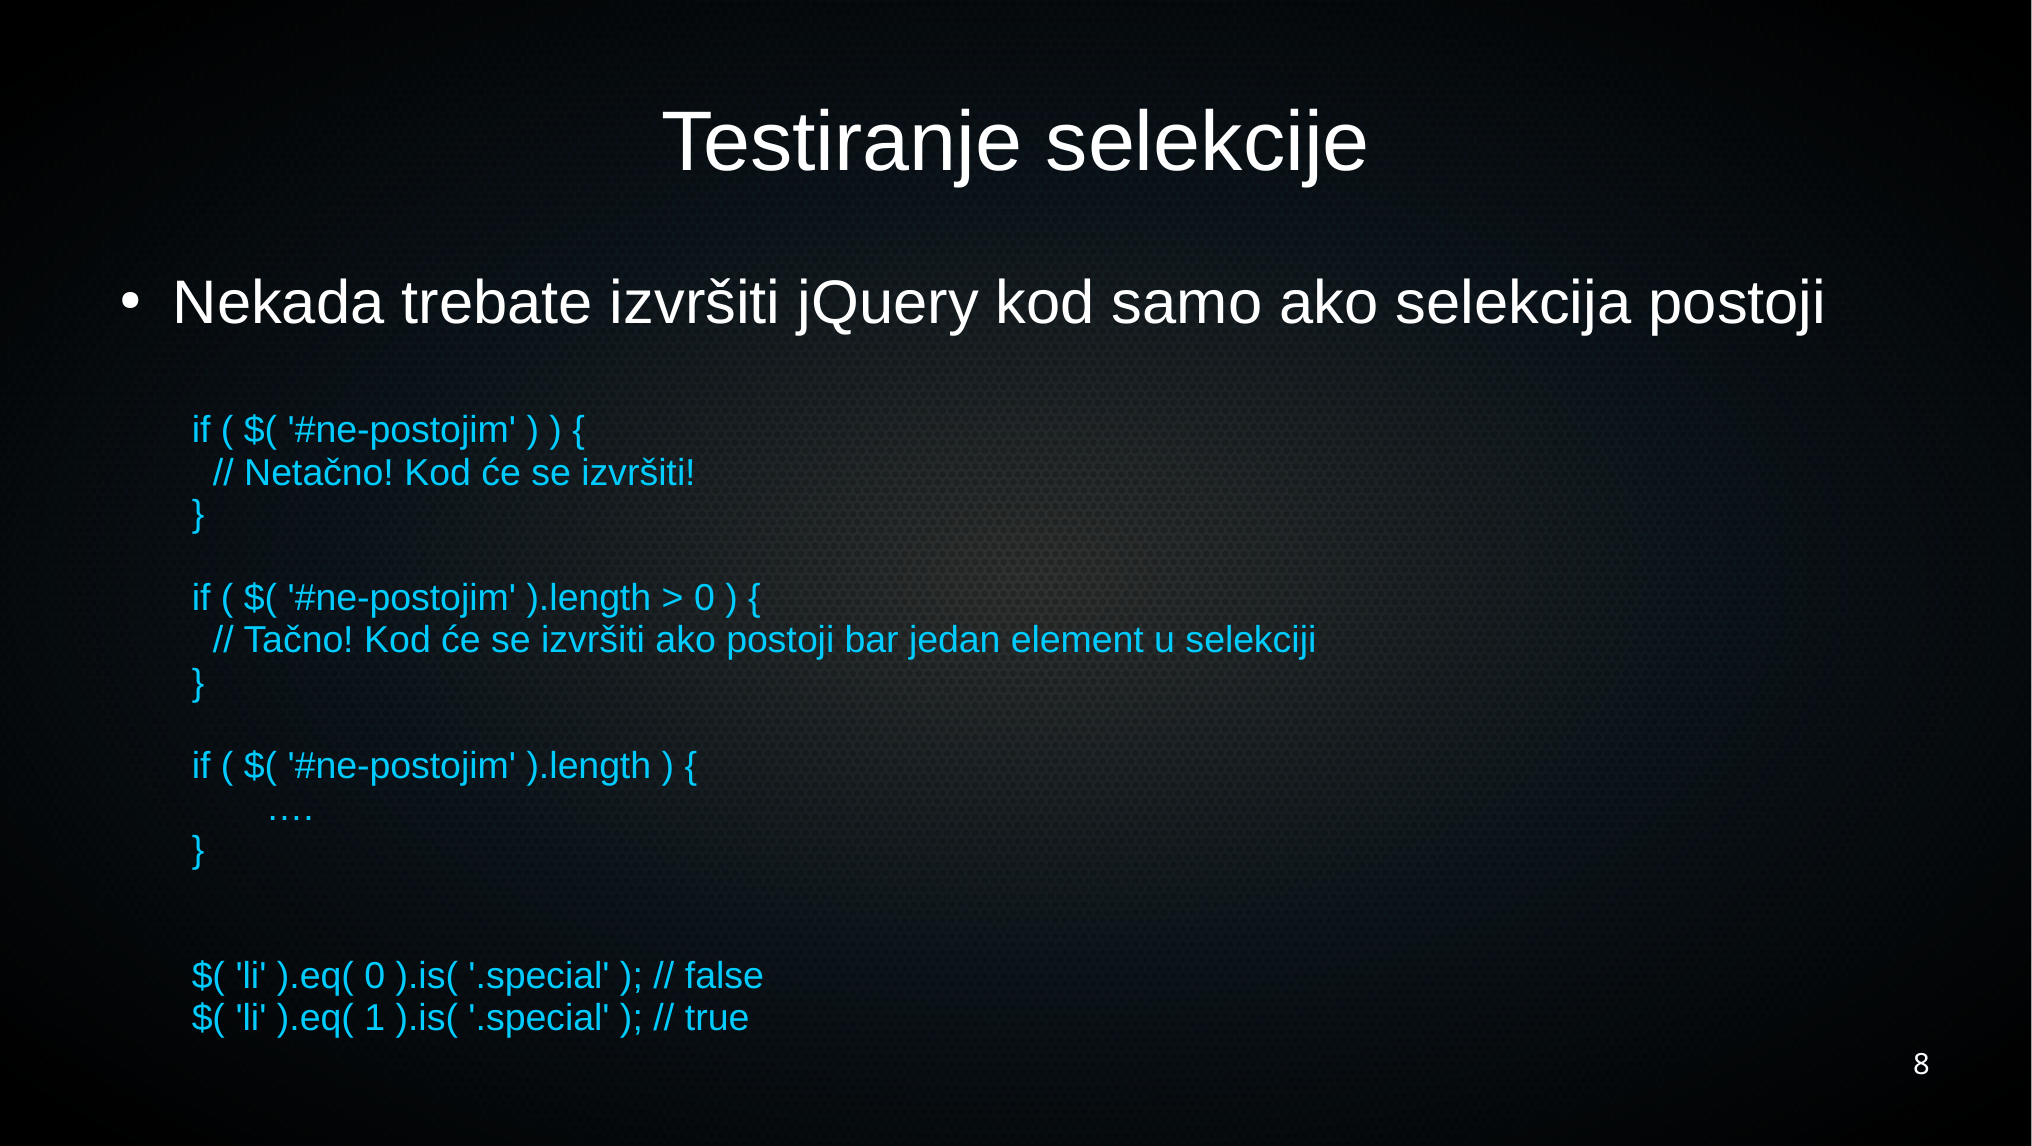

# Testiranje selekcije
Nekada trebate izvršiti jQuery kod samo ako selekcija postoji
if ( $( '#ne-postojim' ) ) {
 // Netačno! Kod će se izvršiti!
}
if ( $( '#ne-postojim' ).length > 0 ) {
 // Tačno! Kod će se izvršiti ako postoji bar jedan element u selekciji
}
if ( $( '#ne-postojim' ).length ) {
	….
}
$( 'li' ).eq( 0 ).is( '.special' ); // false
$( 'li' ).eq( 1 ).is( '.special' ); // true
8